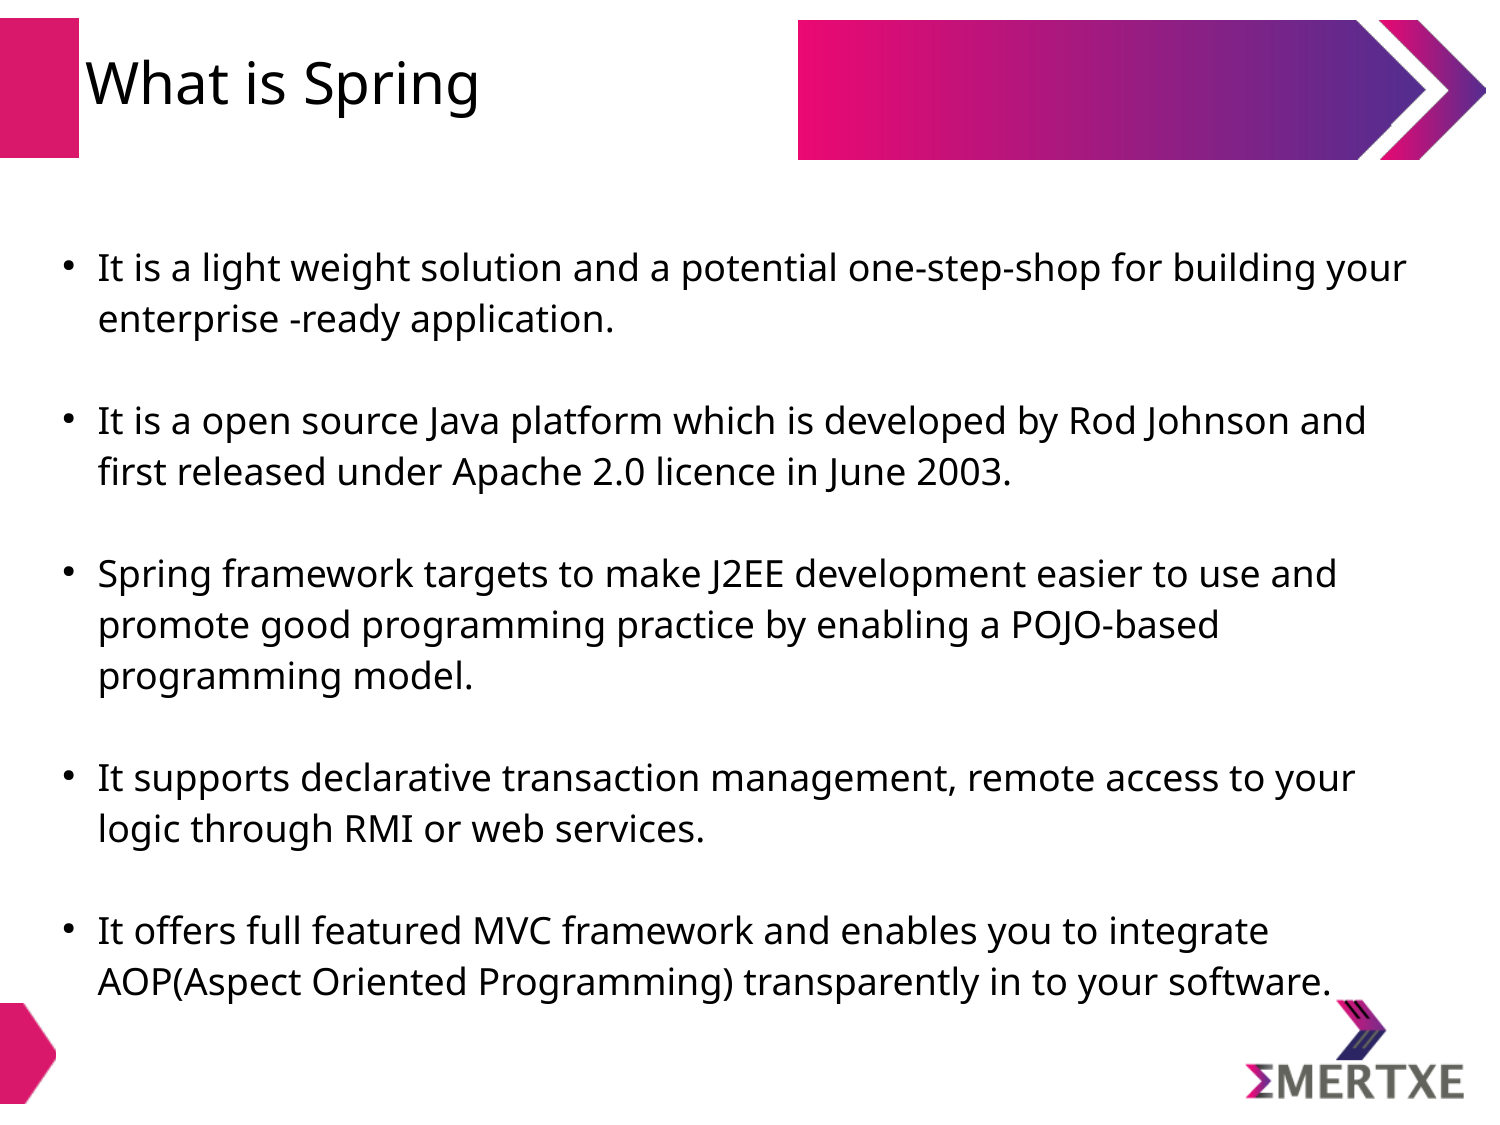

What is Spring
It is a light weight solution and a potential one-step-shop for building your enterprise -ready application.
It is a open source Java platform which is developed by Rod Johnson and first released under Apache 2.0 licence in June 2003.
Spring framework targets to make J2EE development easier to use and promote good programming practice by enabling a POJO-based programming model.
It supports declarative transaction management, remote access to your logic through RMI or web services.
It offers full featured MVC framework and enables you to integrate AOP(Aspect Oriented Programming) transparently in to your software.